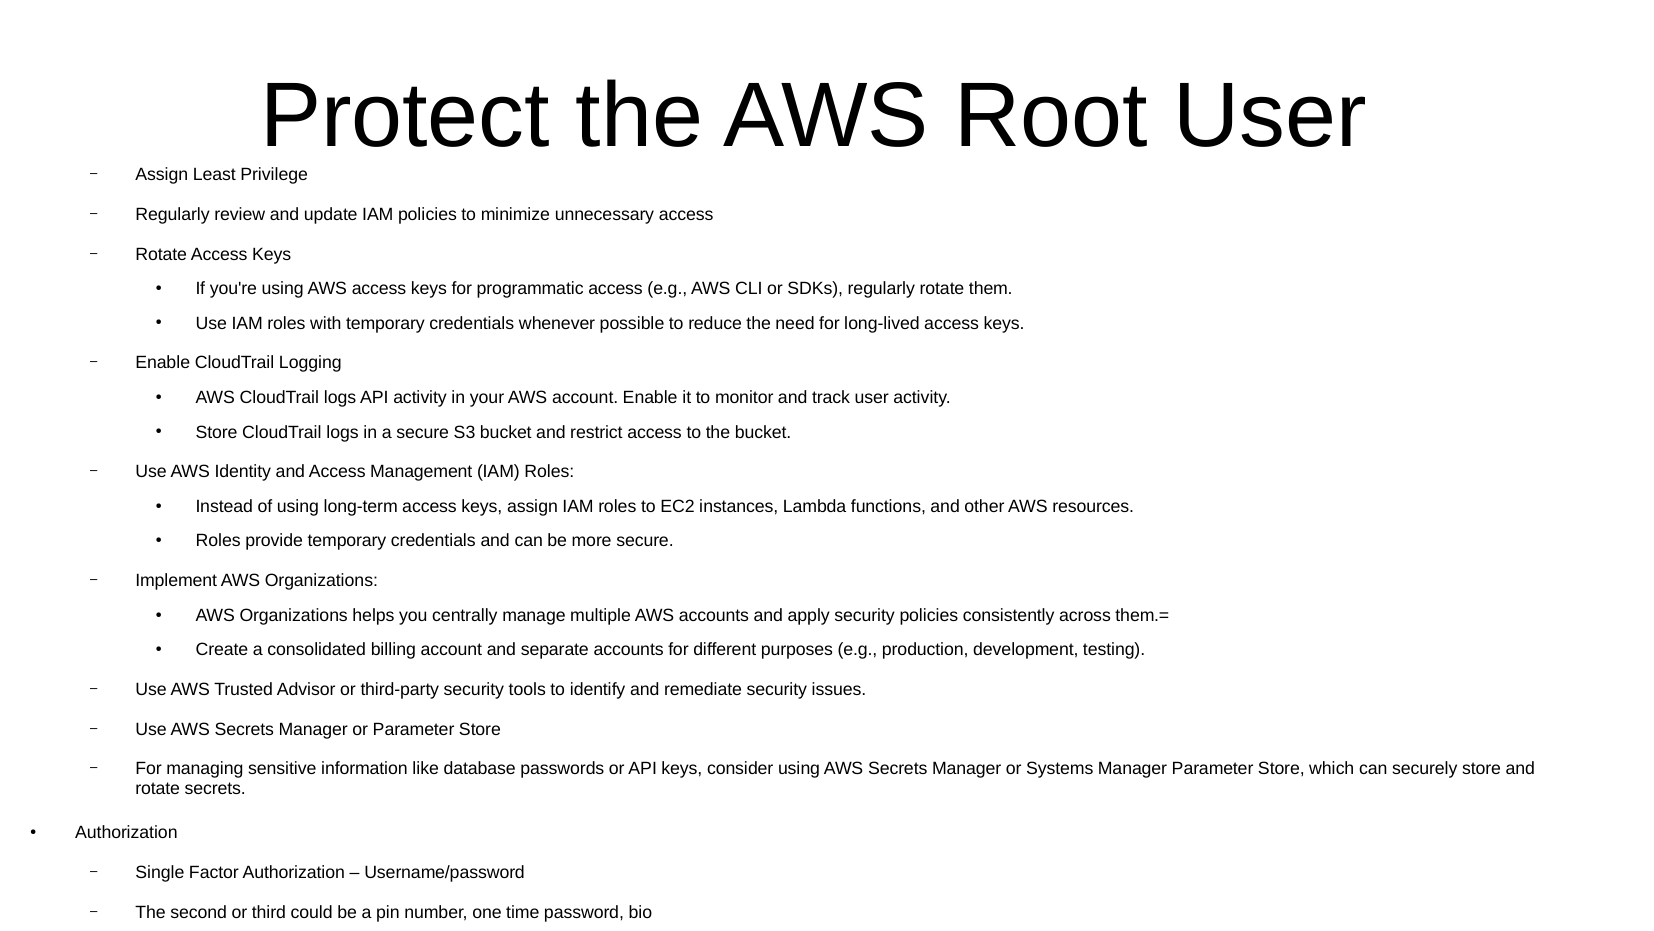

# Protect the AWS Root User
Assign Least Privilege
Regularly review and update IAM policies to minimize unnecessary access
Rotate Access Keys
If you're using AWS access keys for programmatic access (e.g., AWS CLI or SDKs), regularly rotate them.
Use IAM roles with temporary credentials whenever possible to reduce the need for long-lived access keys.
Enable CloudTrail Logging
AWS CloudTrail logs API activity in your AWS account. Enable it to monitor and track user activity.
Store CloudTrail logs in a secure S3 bucket and restrict access to the bucket.
Use AWS Identity and Access Management (IAM) Roles:
Instead of using long-term access keys, assign IAM roles to EC2 instances, Lambda functions, and other AWS resources.
Roles provide temporary credentials and can be more secure.
Implement AWS Organizations:
AWS Organizations helps you centrally manage multiple AWS accounts and apply security policies consistently across them.=
Create a consolidated billing account and separate accounts for different purposes (e.g., production, development, testing).
Use AWS Trusted Advisor or third-party security tools to identify and remediate security issues.
Use AWS Secrets Manager or Parameter Store
For managing sensitive information like database passwords or API keys, consider using AWS Secrets Manager or Systems Manager Parameter Store, which can securely store and rotate secrets.
Authorization
Single Factor Authorization – Username/password
The second or third could be a pin number, one time password, bio